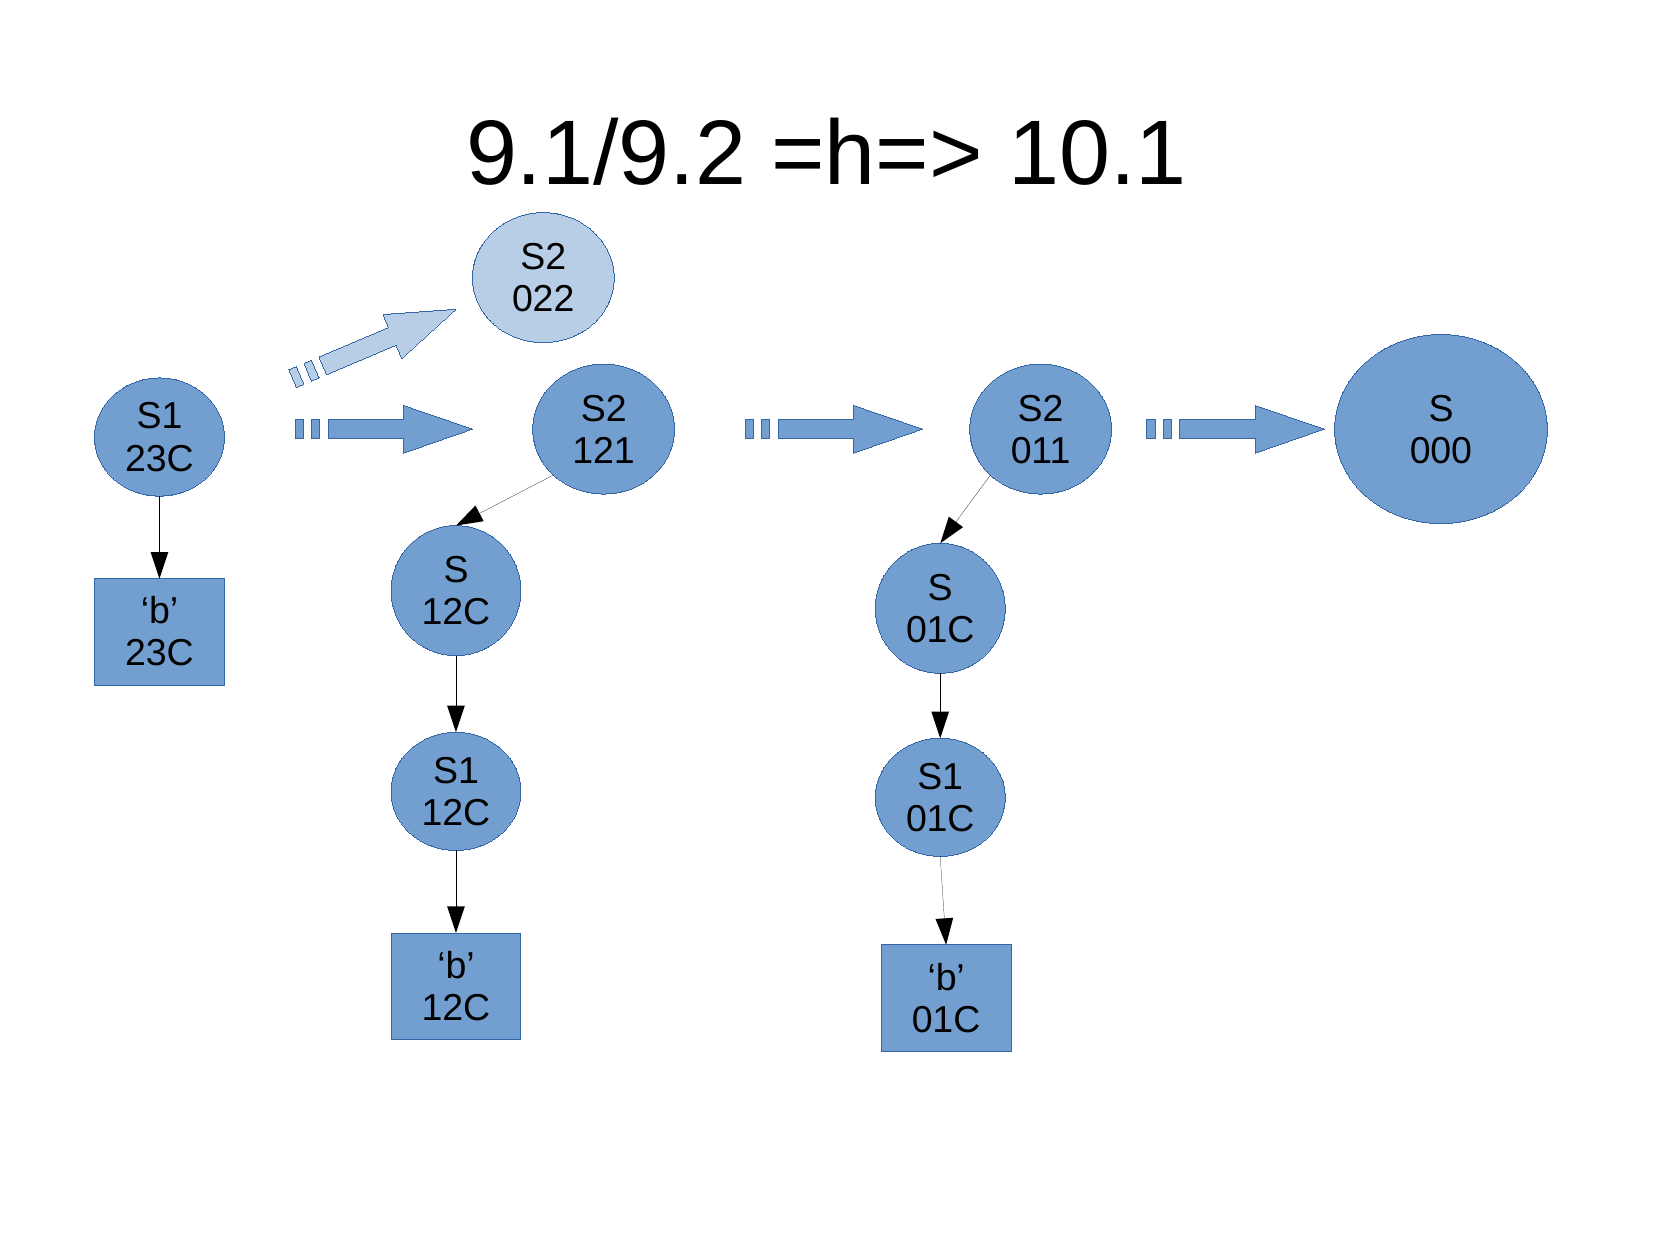

# 9.1/9.2 =h=> 10.1
S2
022
S
000
S2
121
S2
011
S1
23C
S
12C
S
01C
‘b’
23C
S1
12C
S1
01C
‘b’
12C
‘b’
01C